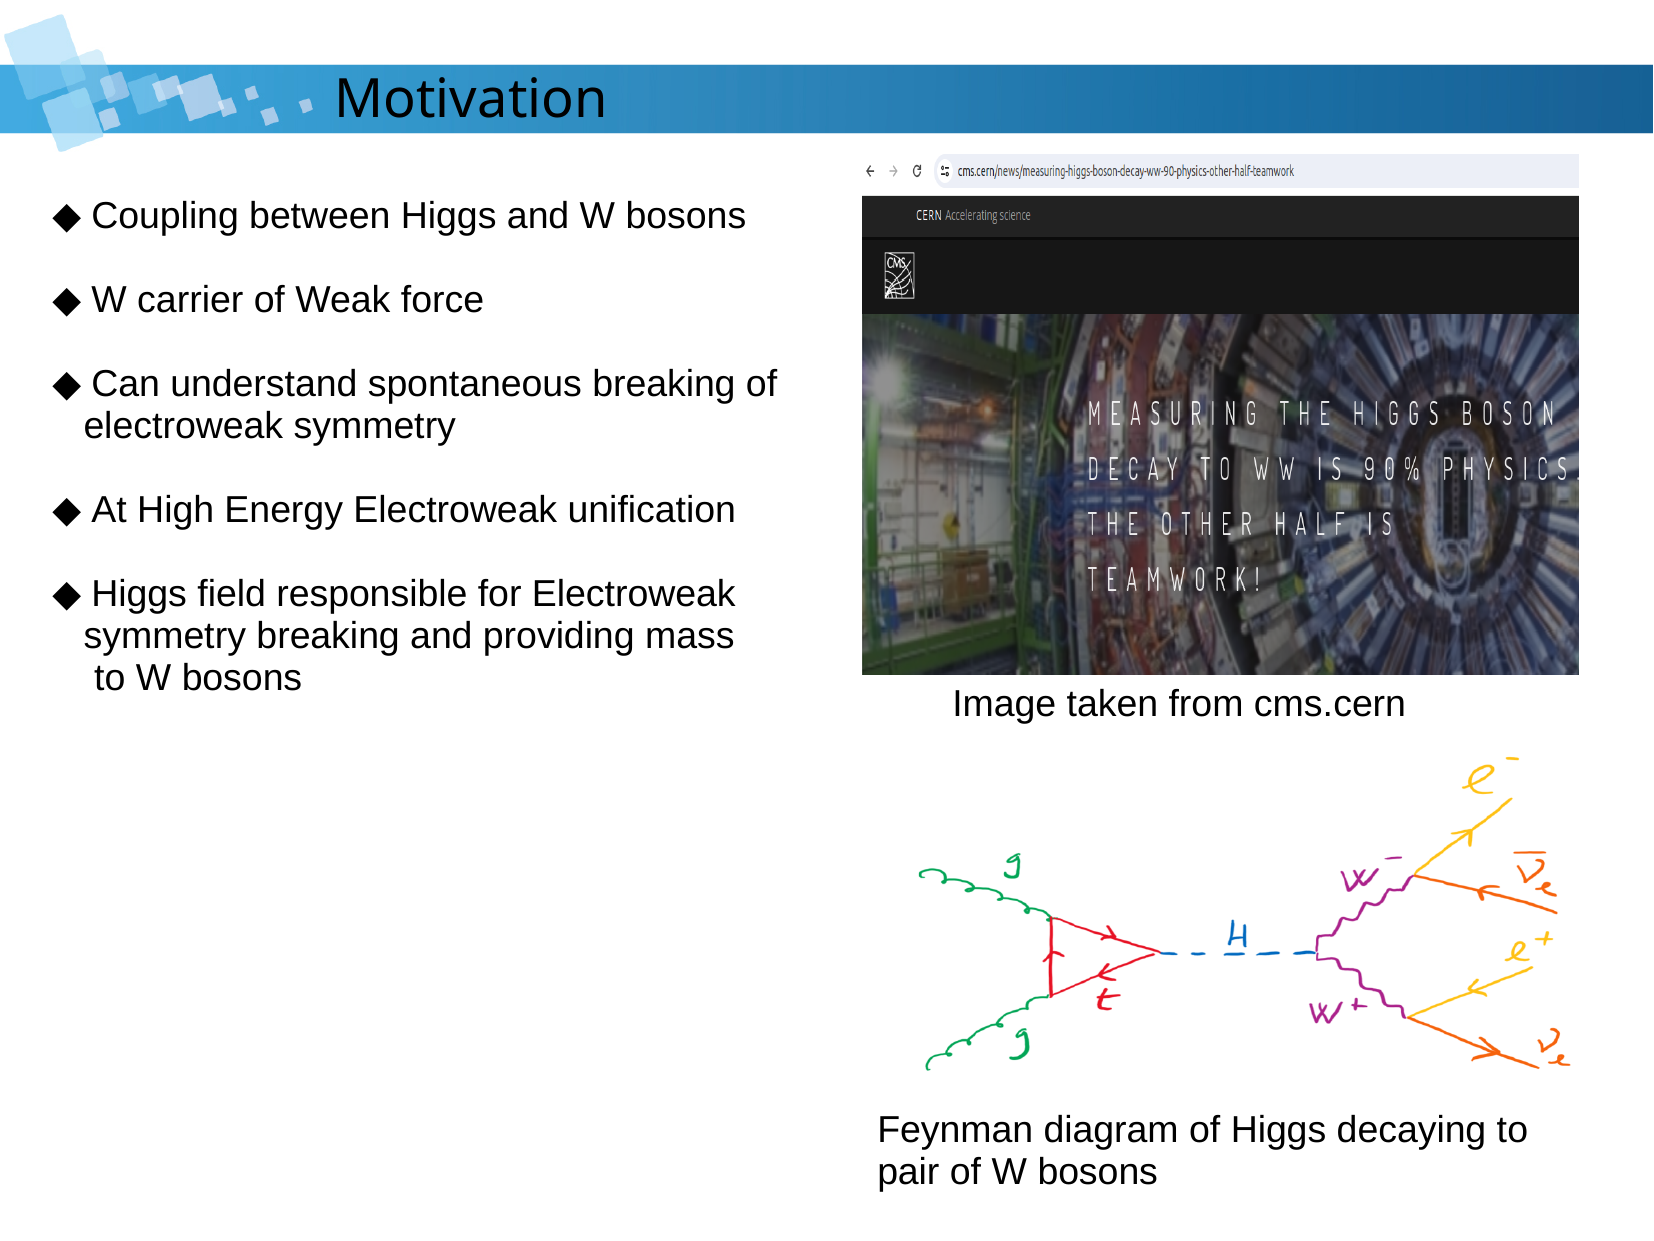

# Motivation
◆ Coupling between Higgs and W bosons
◆ W carrier of Weak force
◆ Can understand spontaneous breaking of electroweak symmetry
◆ At High Energy Electroweak unification
◆ Higgs field responsible for Electroweak symmetry breaking and providing mass
 to W bosons
Image taken from cms.cern
Feynman diagram of Higgs decaying to pair of W bosons